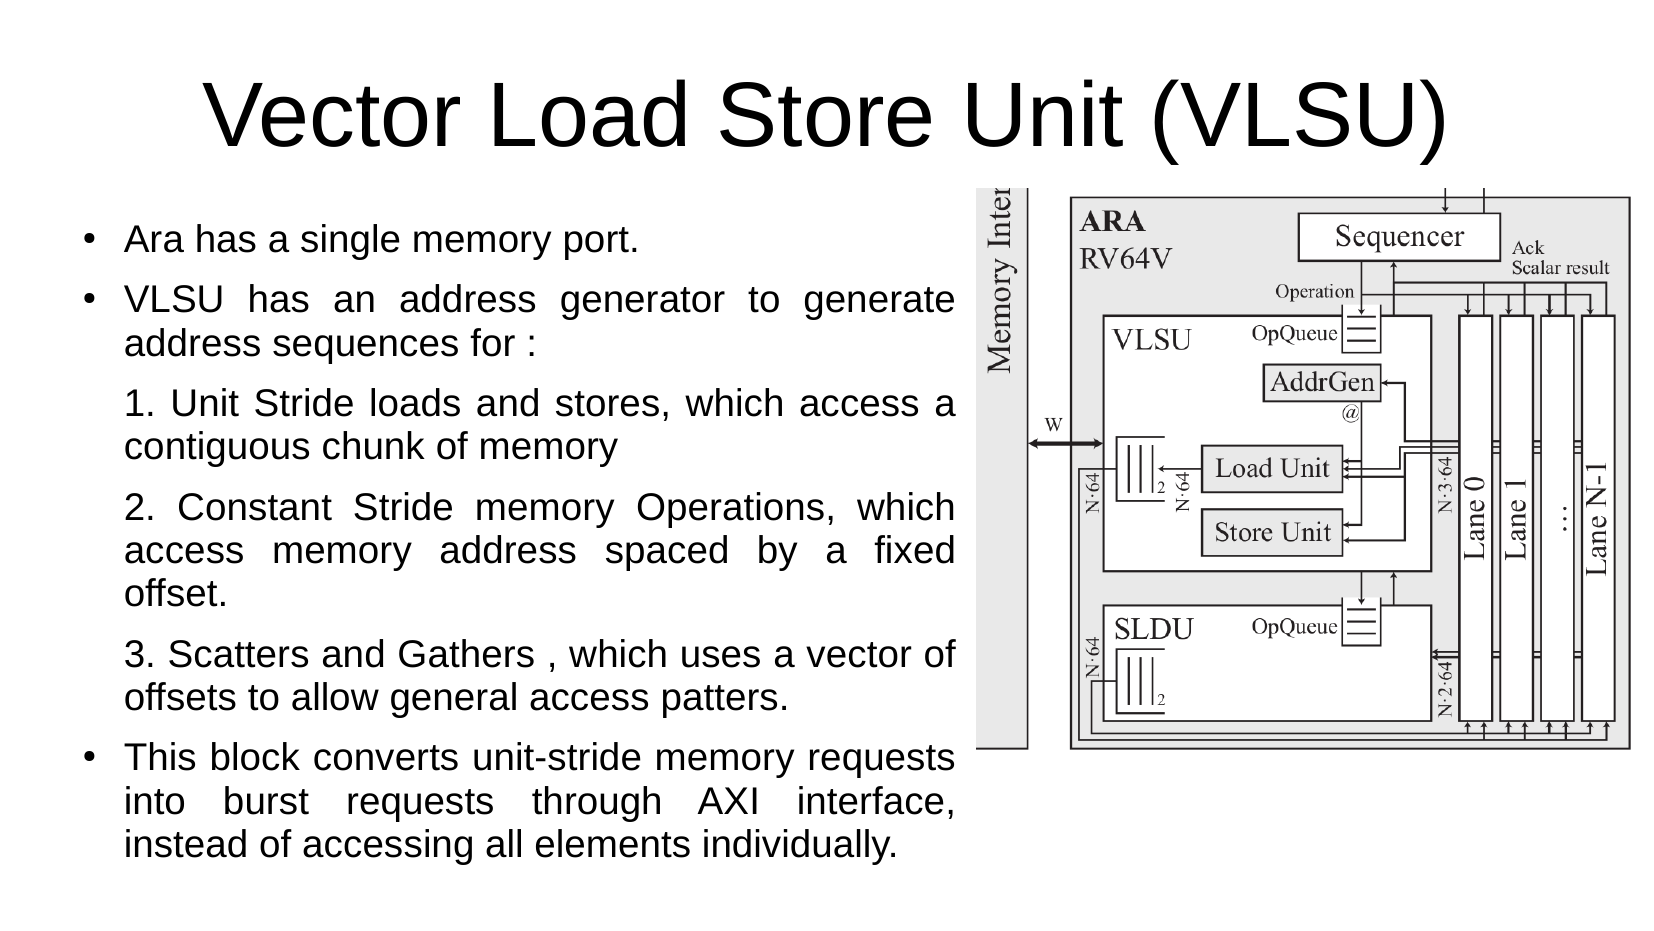

# Vector Load Store Unit (VLSU)
Ara has a single memory port.
VLSU has an address generator to generate address sequences for :
1. Unit Stride loads and stores, which access a contiguous chunk of memory
2. Constant Stride memory Operations, which access memory address spaced by a fixed offset.
3. Scatters and Gathers , which uses a vector of offsets to allow general access patters.
This block converts unit-stride memory requests into burst requests through AXI interface, instead of accessing all elements individually.